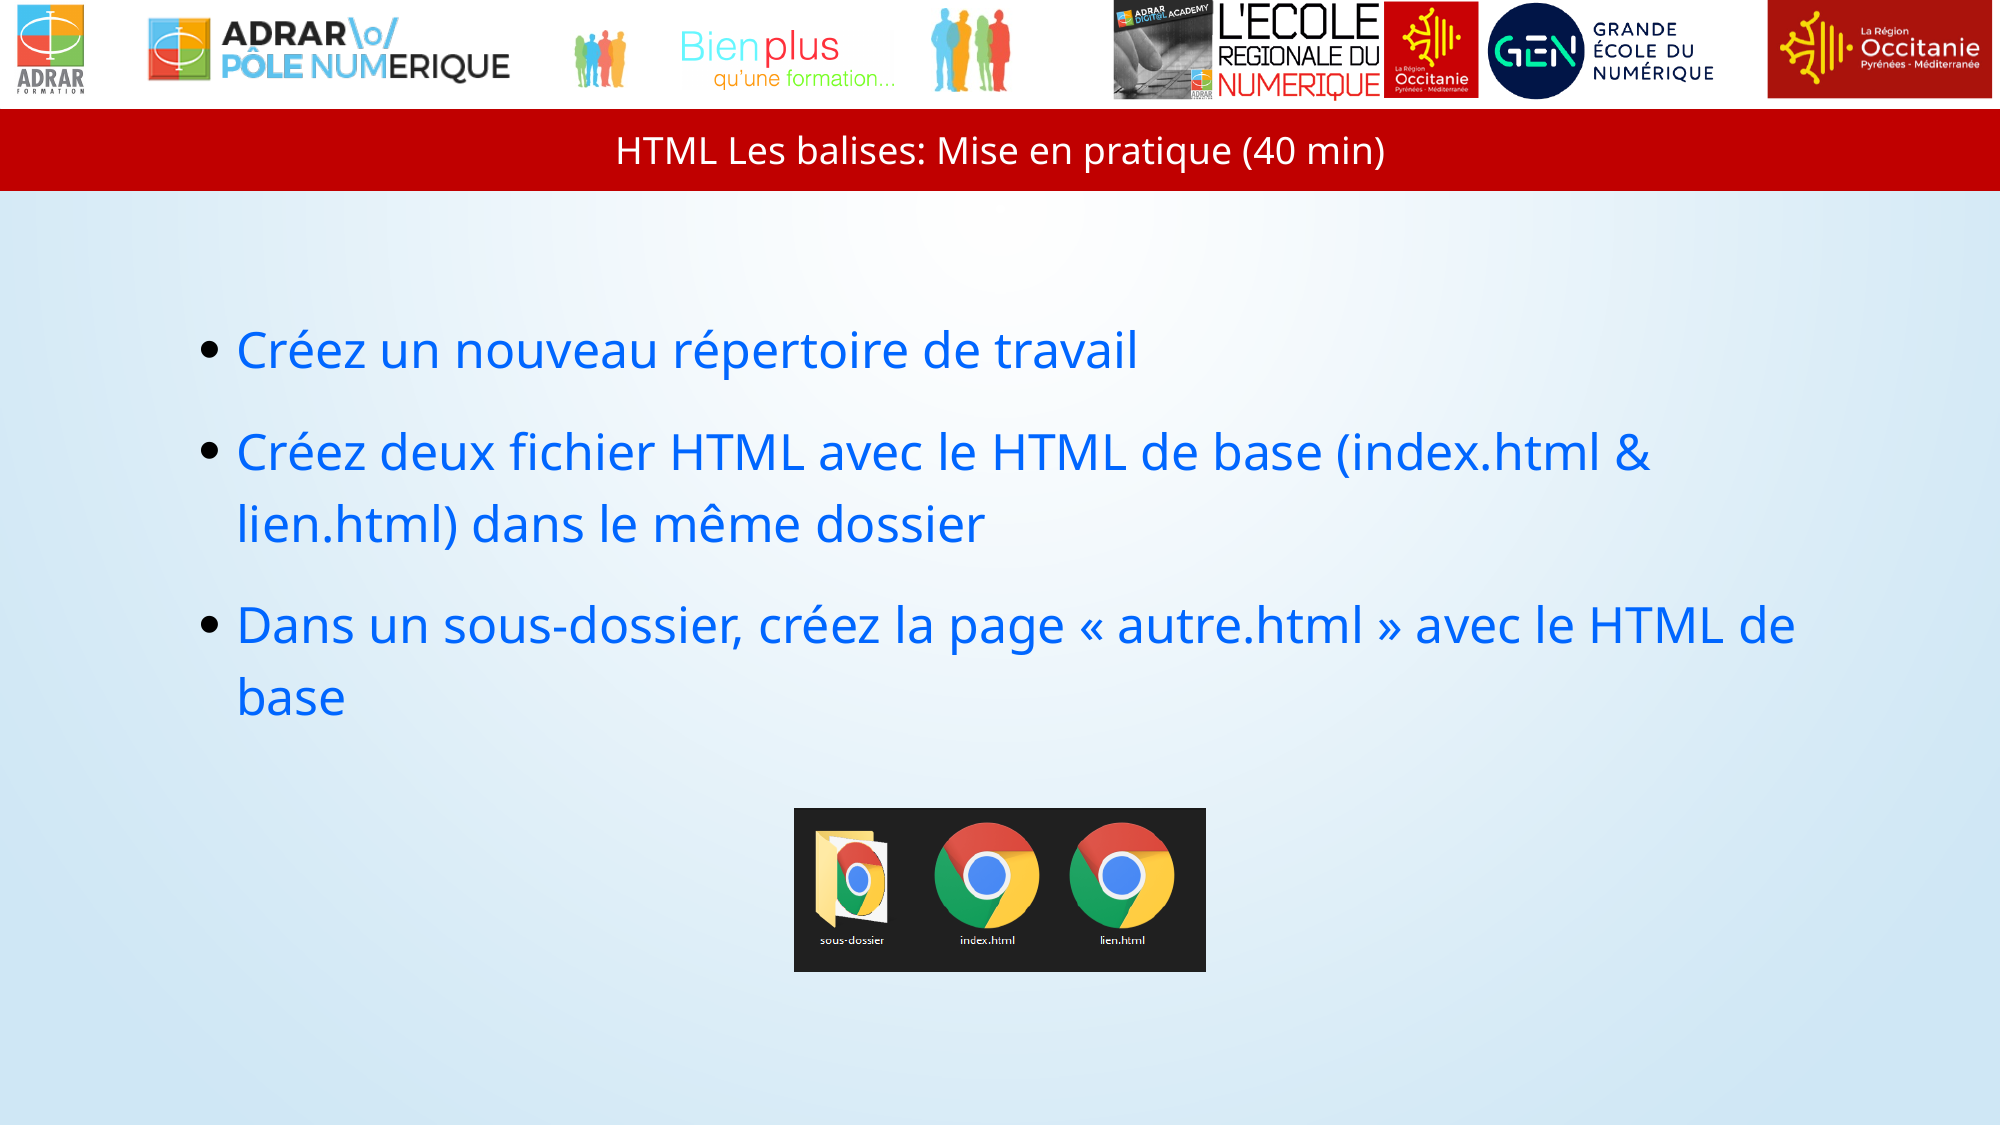

HTML Les balises: Mise en pratique (40 min)
# Créez un nouveau répertoire de travail
Créez deux fichier HTML avec le HTML de base (index.html & lien.html) dans le même dossier
Dans un sous-dossier, créez la page « autre.html » avec le HTML de base